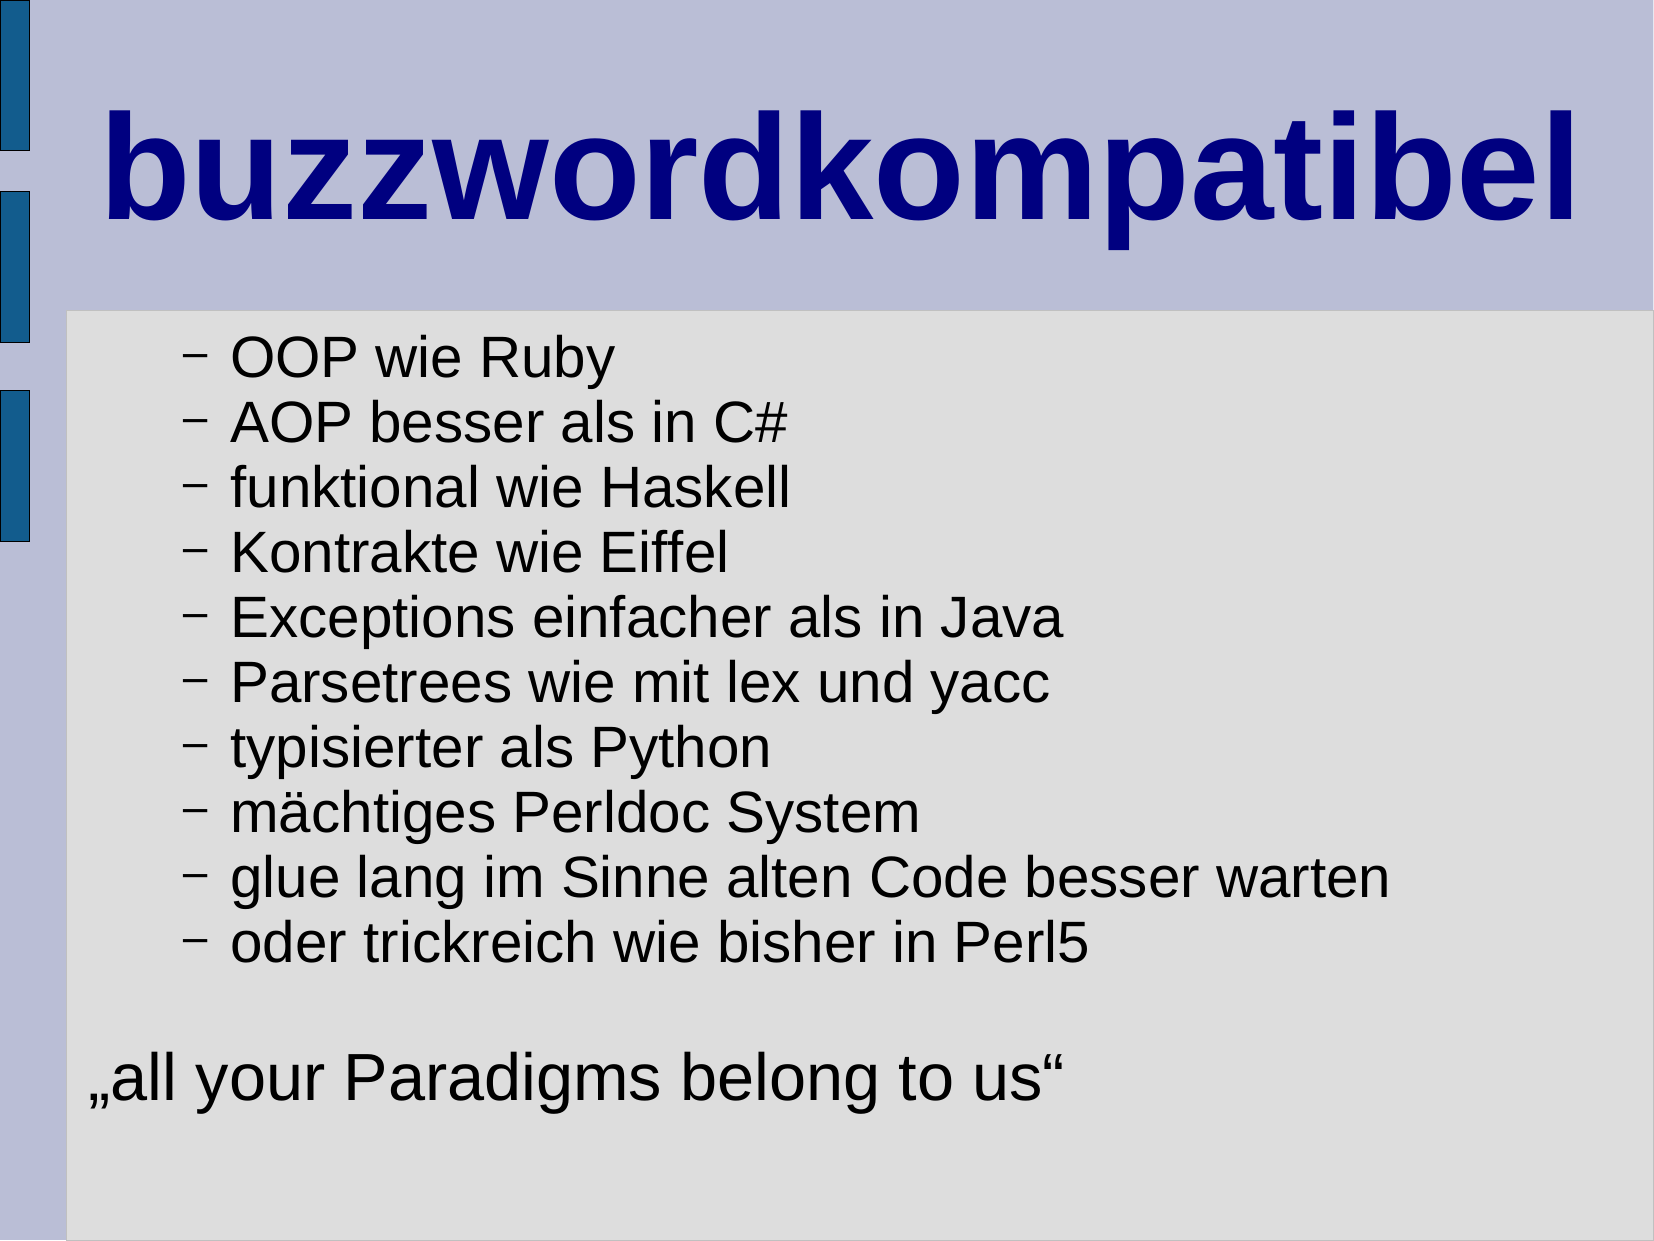

# buzzwordkompatibel
OOP wie Ruby
AOP besser als in C#
funktional wie Haskell
Kontrakte wie Eiffel
Exceptions einfacher als in Java
Parsetrees wie mit lex und yacc
typisierter als Python
mächtiges Perldoc System
glue lang im Sinne alten Code besser warten
oder trickreich wie bisher in Perl5
„all your Paradigms belong to us“